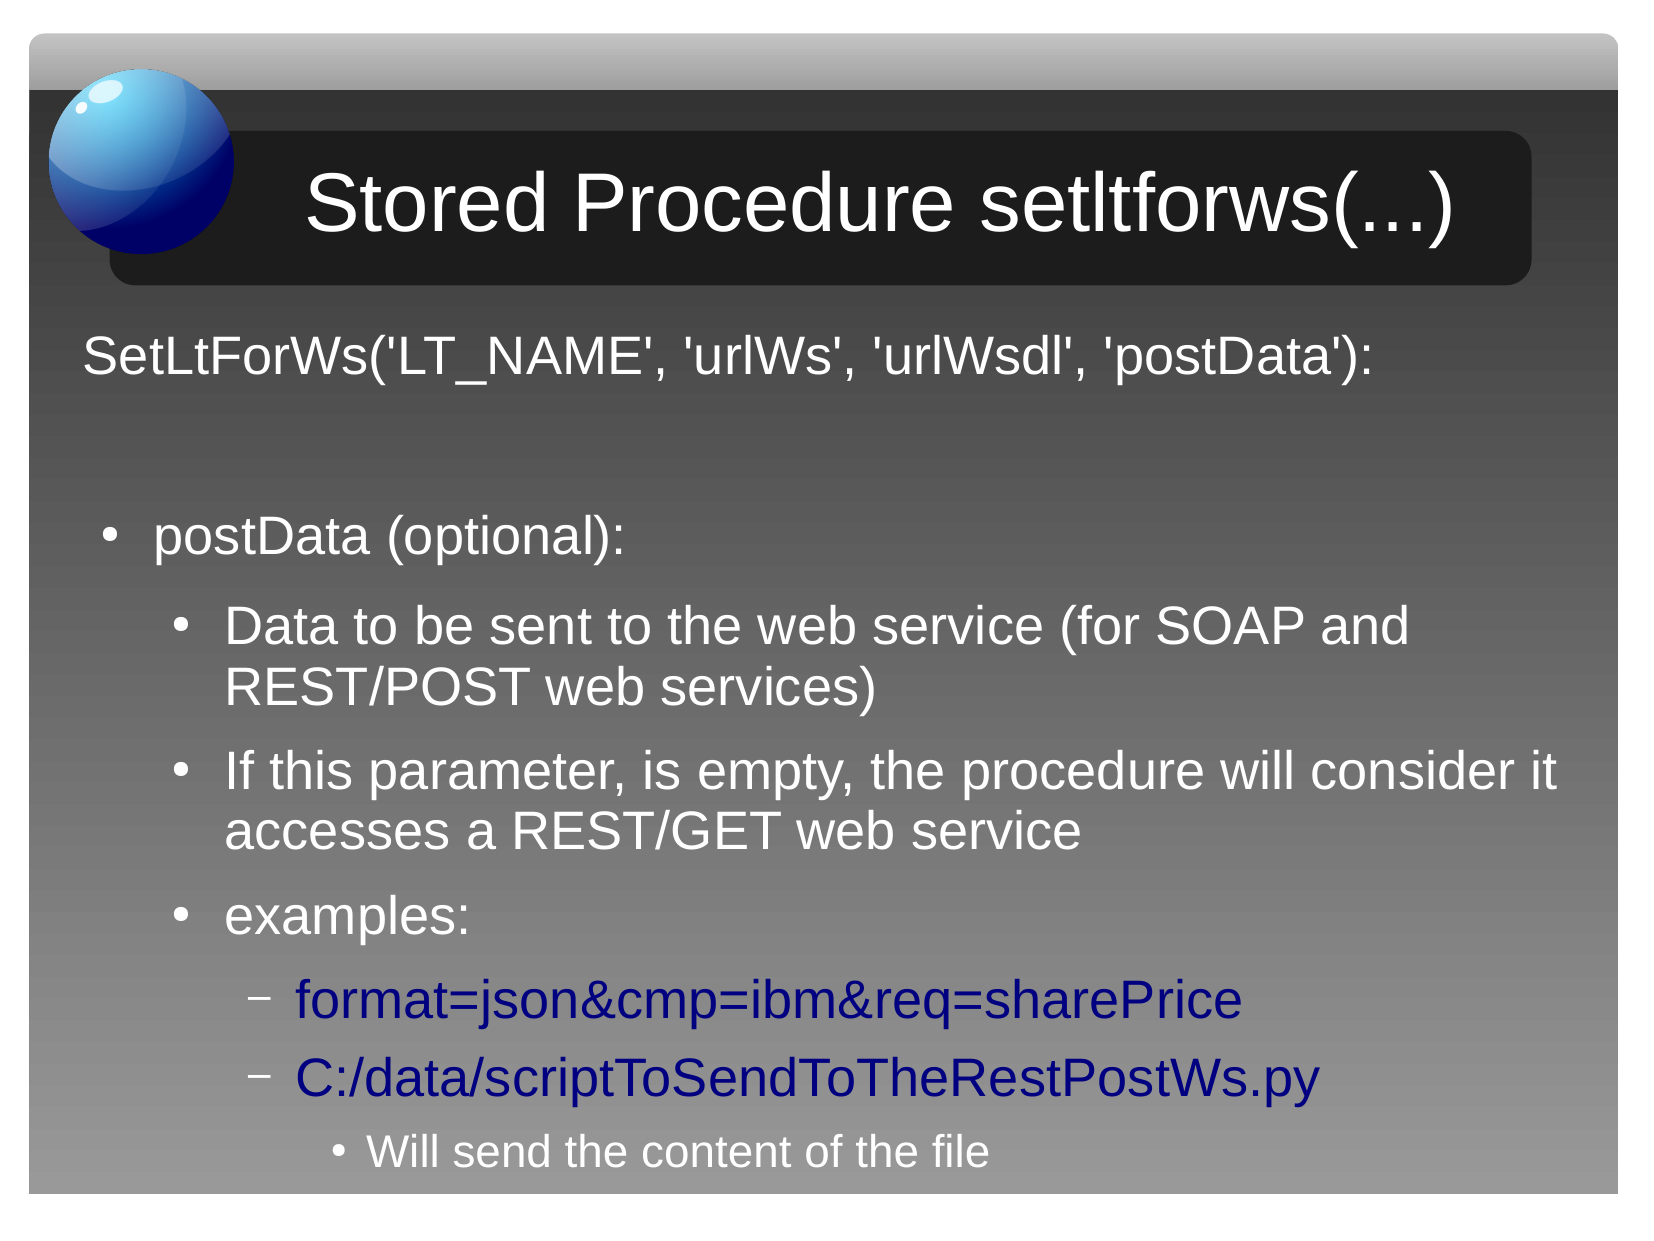

# Stored Procedure setltforws(...)
SetLtForWs('LT_NAME', 'urlWs', 'urlWsdl', 'postData'):
postData (optional):
Data to be sent to the web service (for SOAP and REST/POST web services)
If this parameter, is empty, the procedure will consider it accesses a REST/GET web service
examples:
format=json&cmp=ibm&req=sharePrice
C:/data/scriptToSendToTheRestPostWs.py
Will send the content of the file